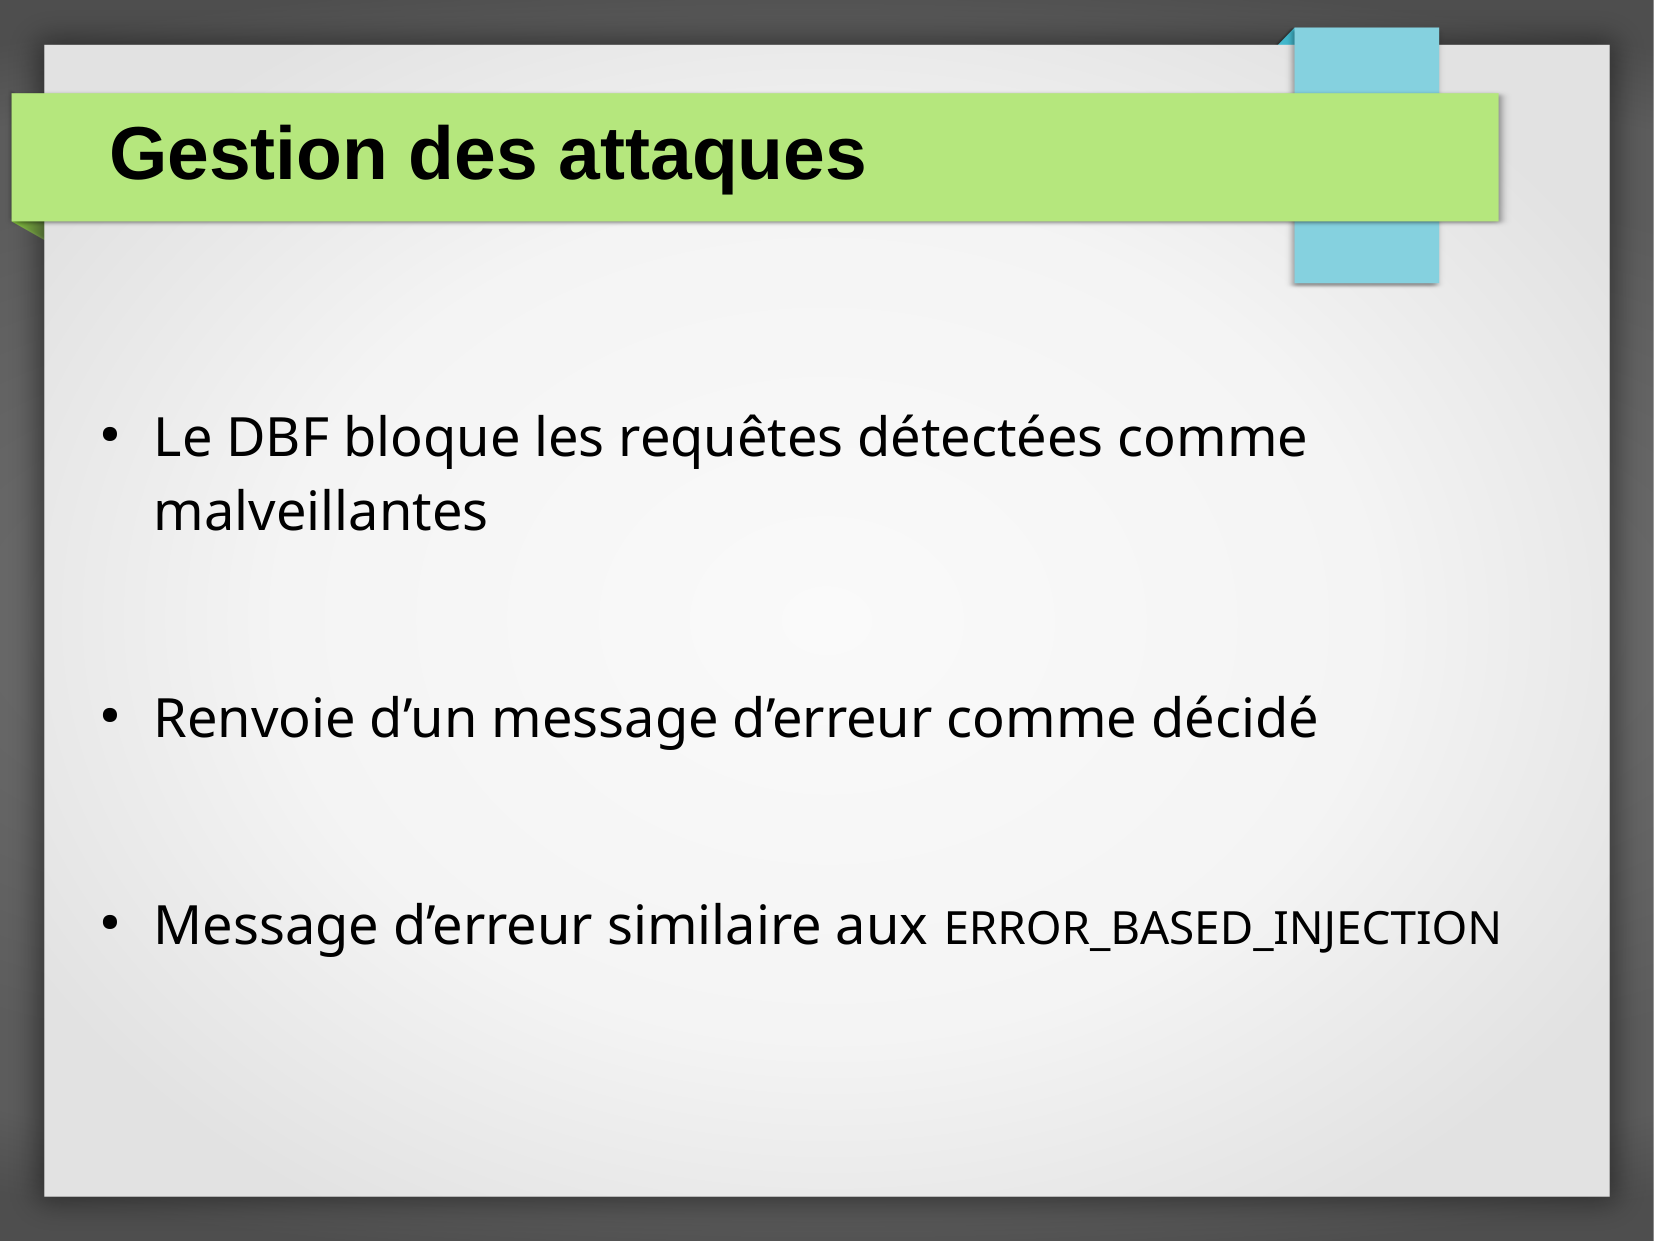

# Gestion des attaques
Le DBF bloque les requêtes détectées comme malveillantes
Renvoie d’un message d’erreur comme décidé
Message d’erreur similaire aux ERROR_BASED_INJECTION